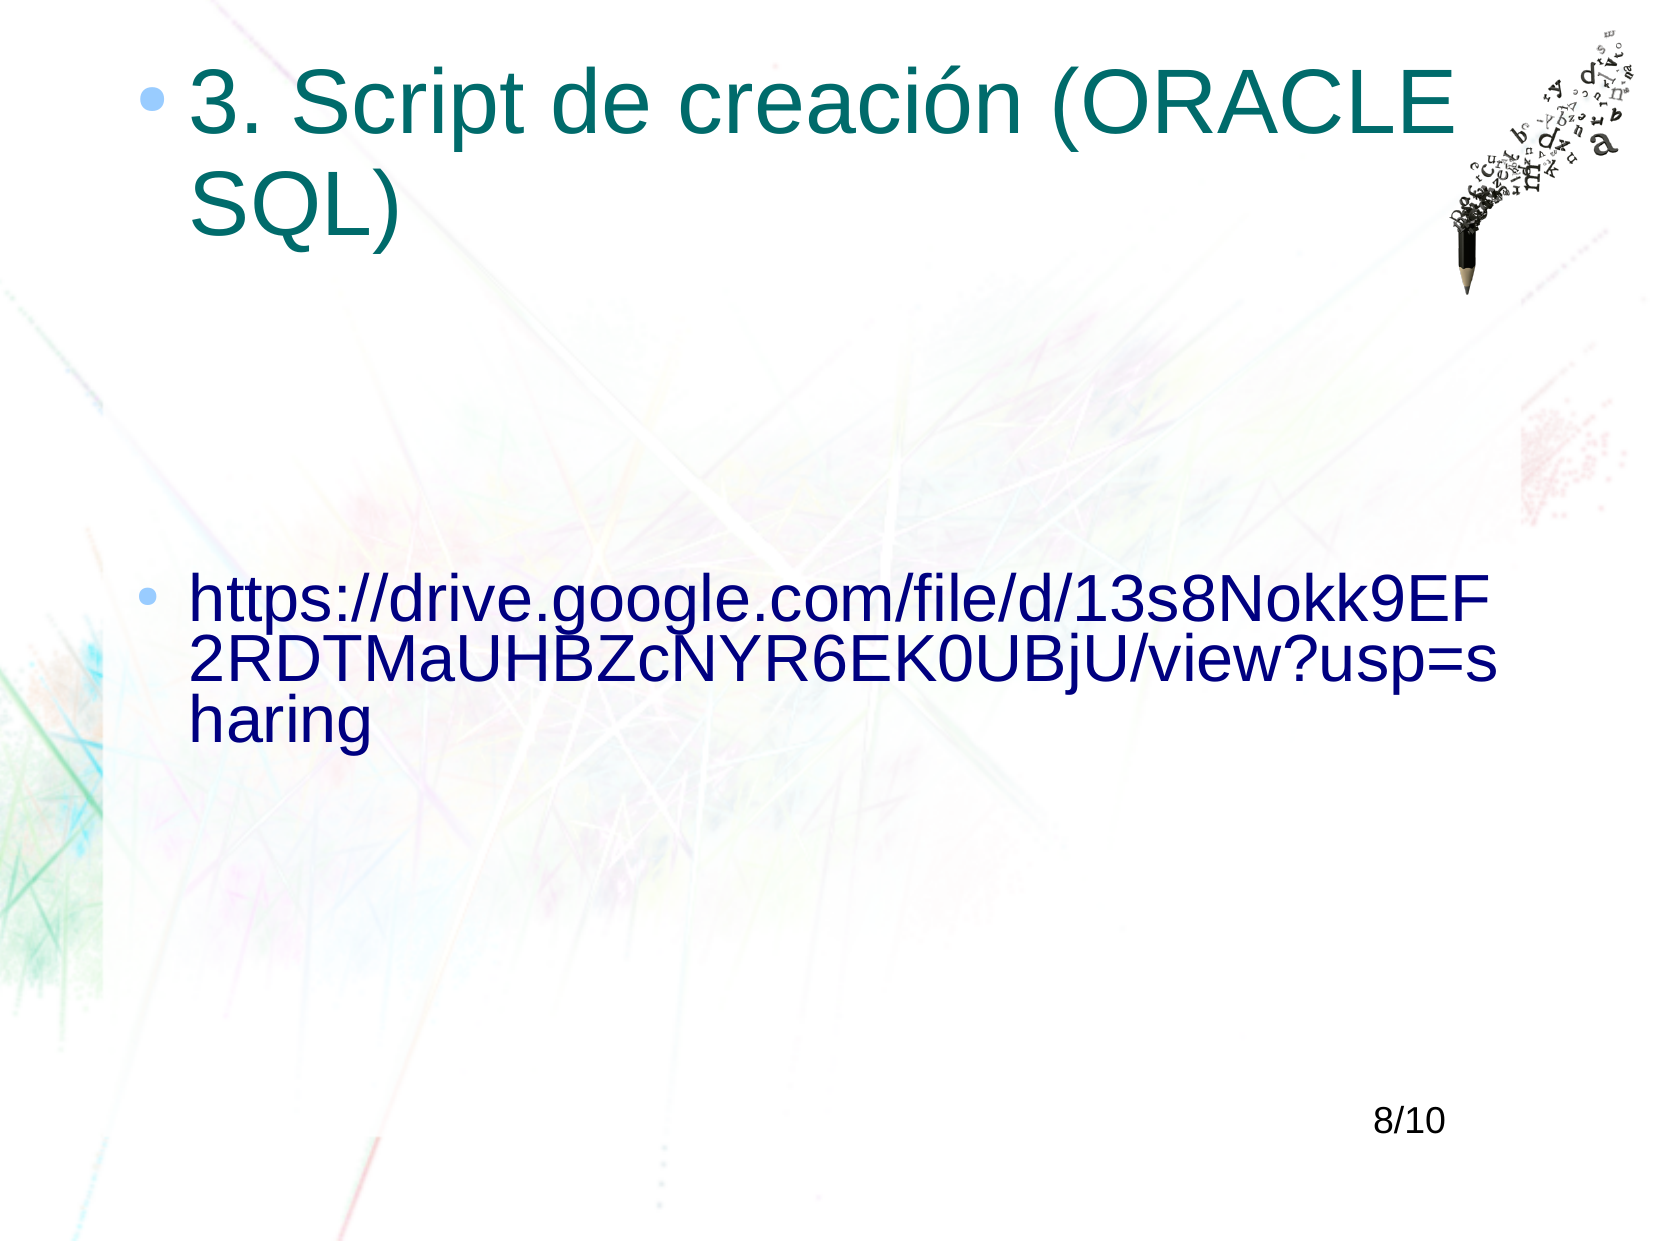

# 3. Script de creación (ORACLE SQL)
https://drive.google.com/file/d/13s8Nokk9EF2RDTMaUHBZcNYR6EK0UBjU/view?usp=sharing
8/10